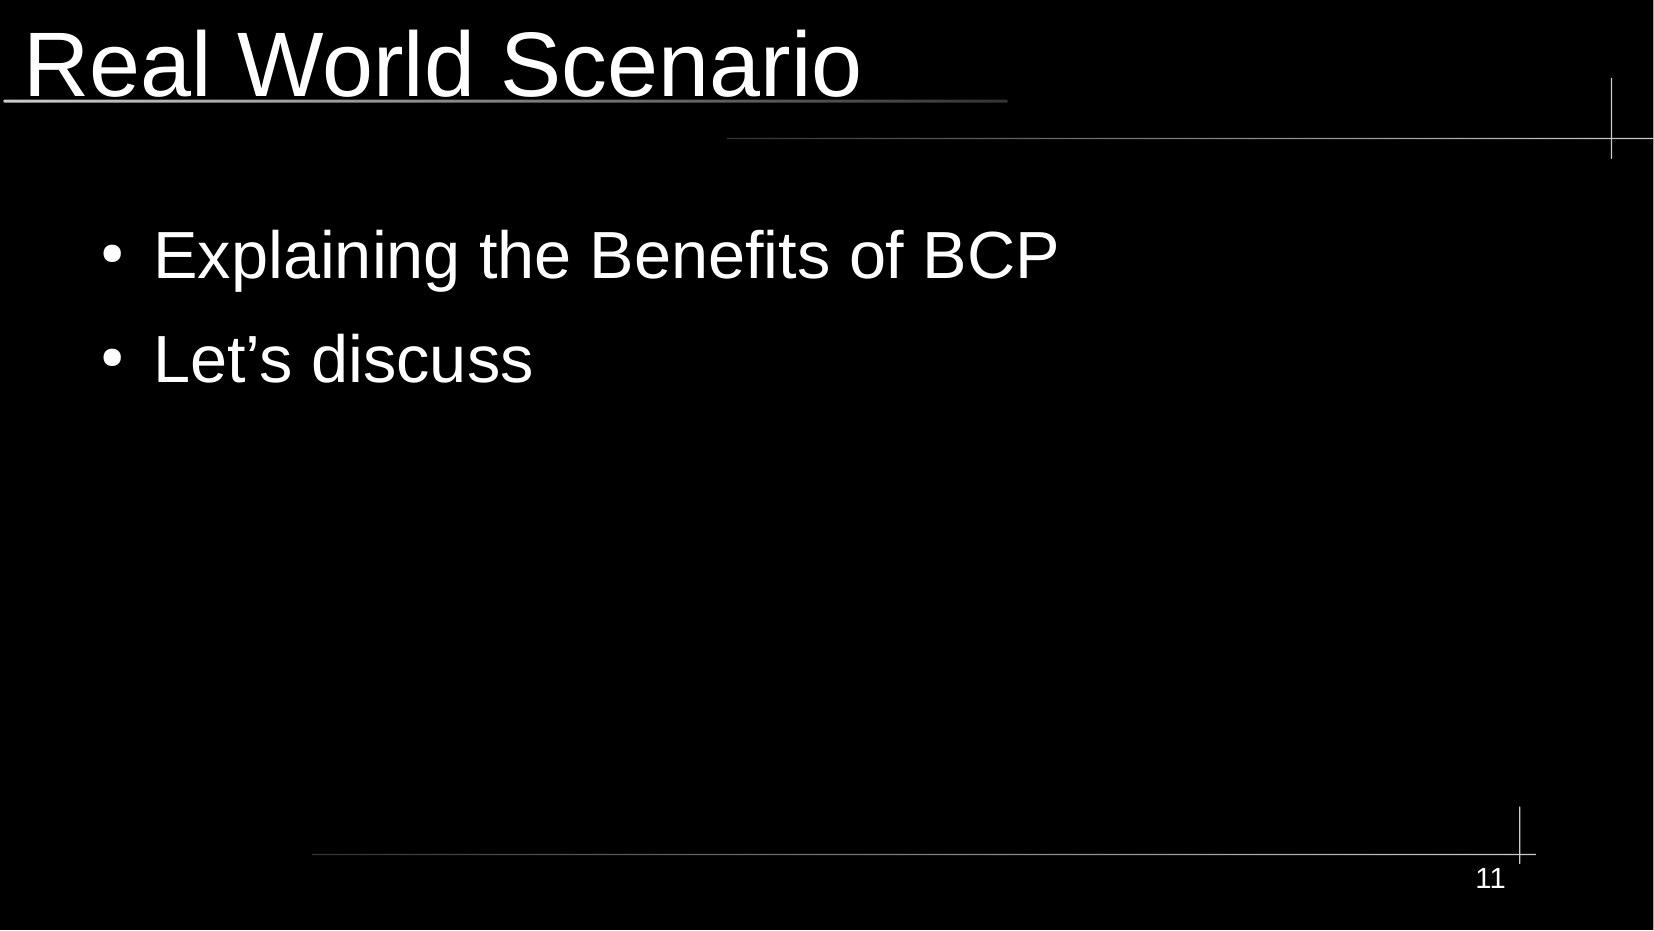

# Real World Scenario
Explaining the Benefits of BCP
Let’s discuss
11